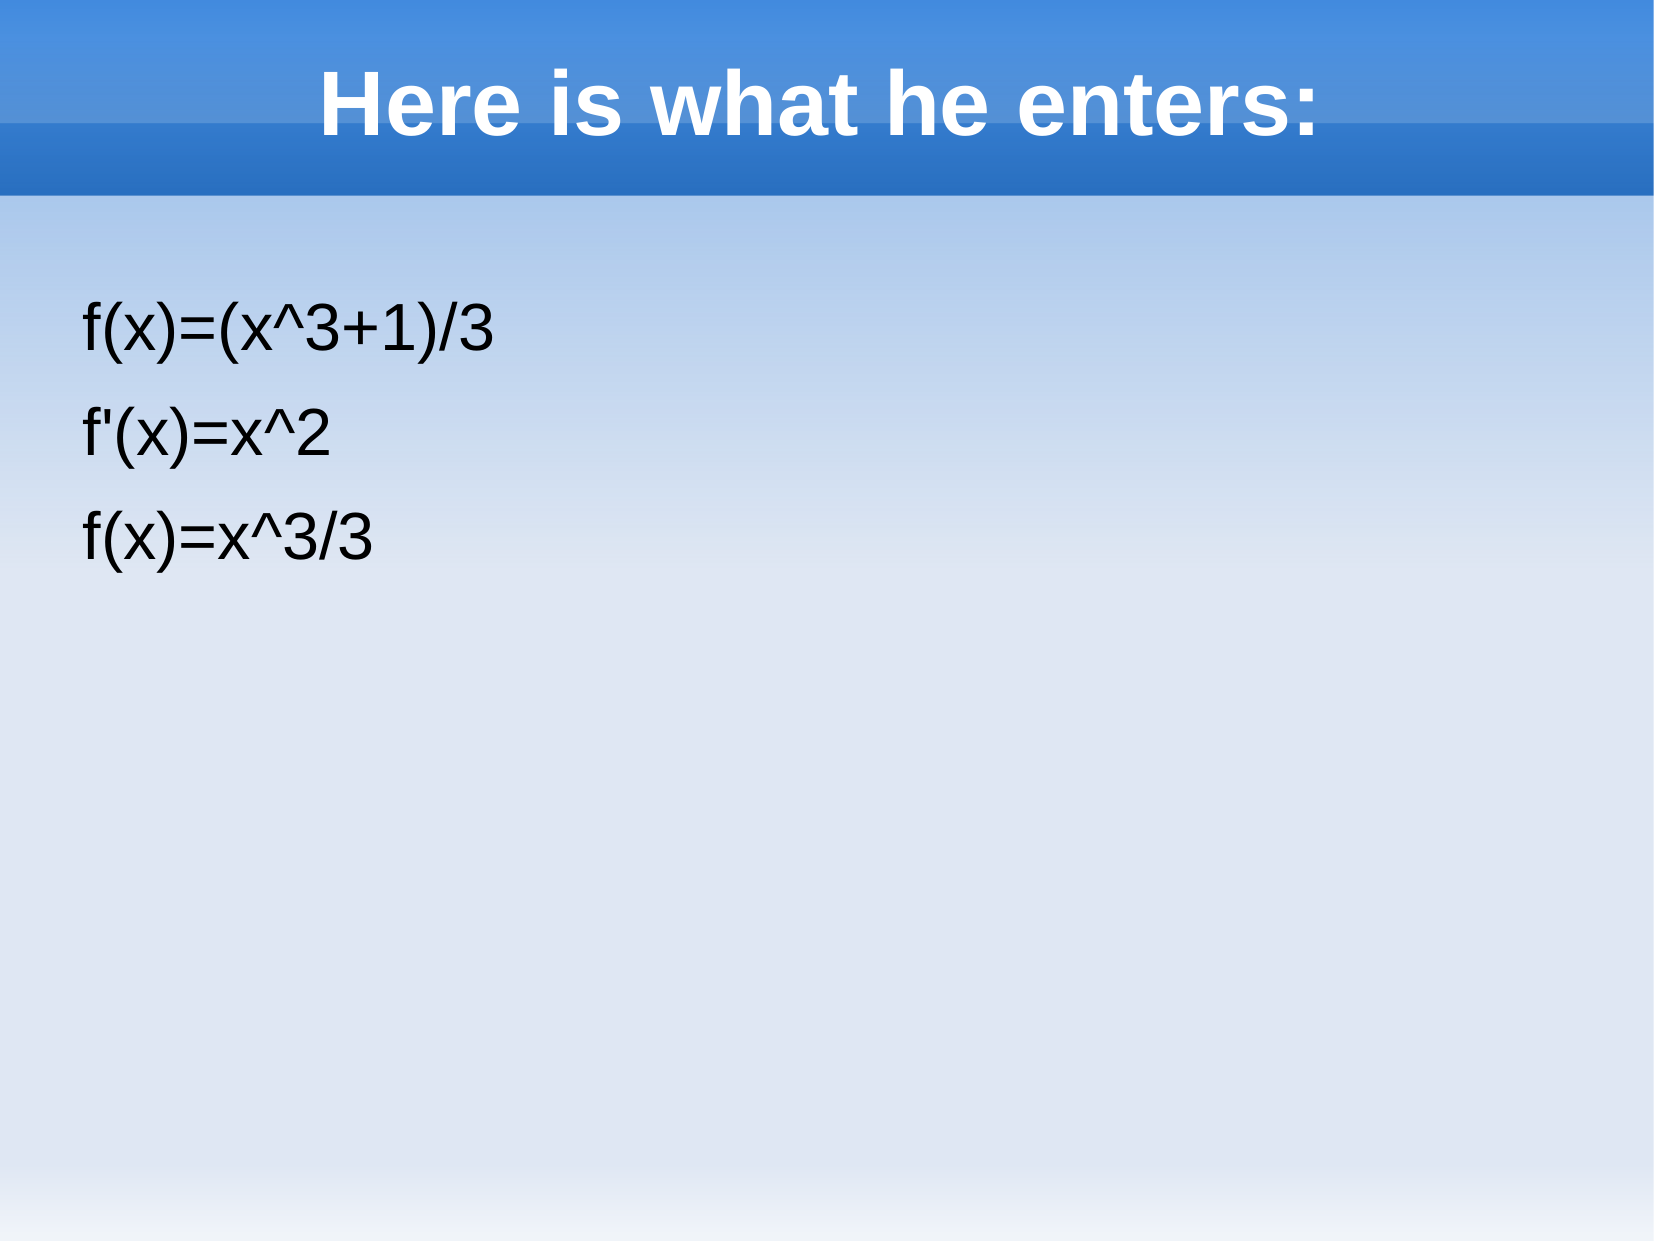

# Here is what he enters:
f(x)=(x^3+1)/3
f'(x)=x^2
f(x)=x^3/3